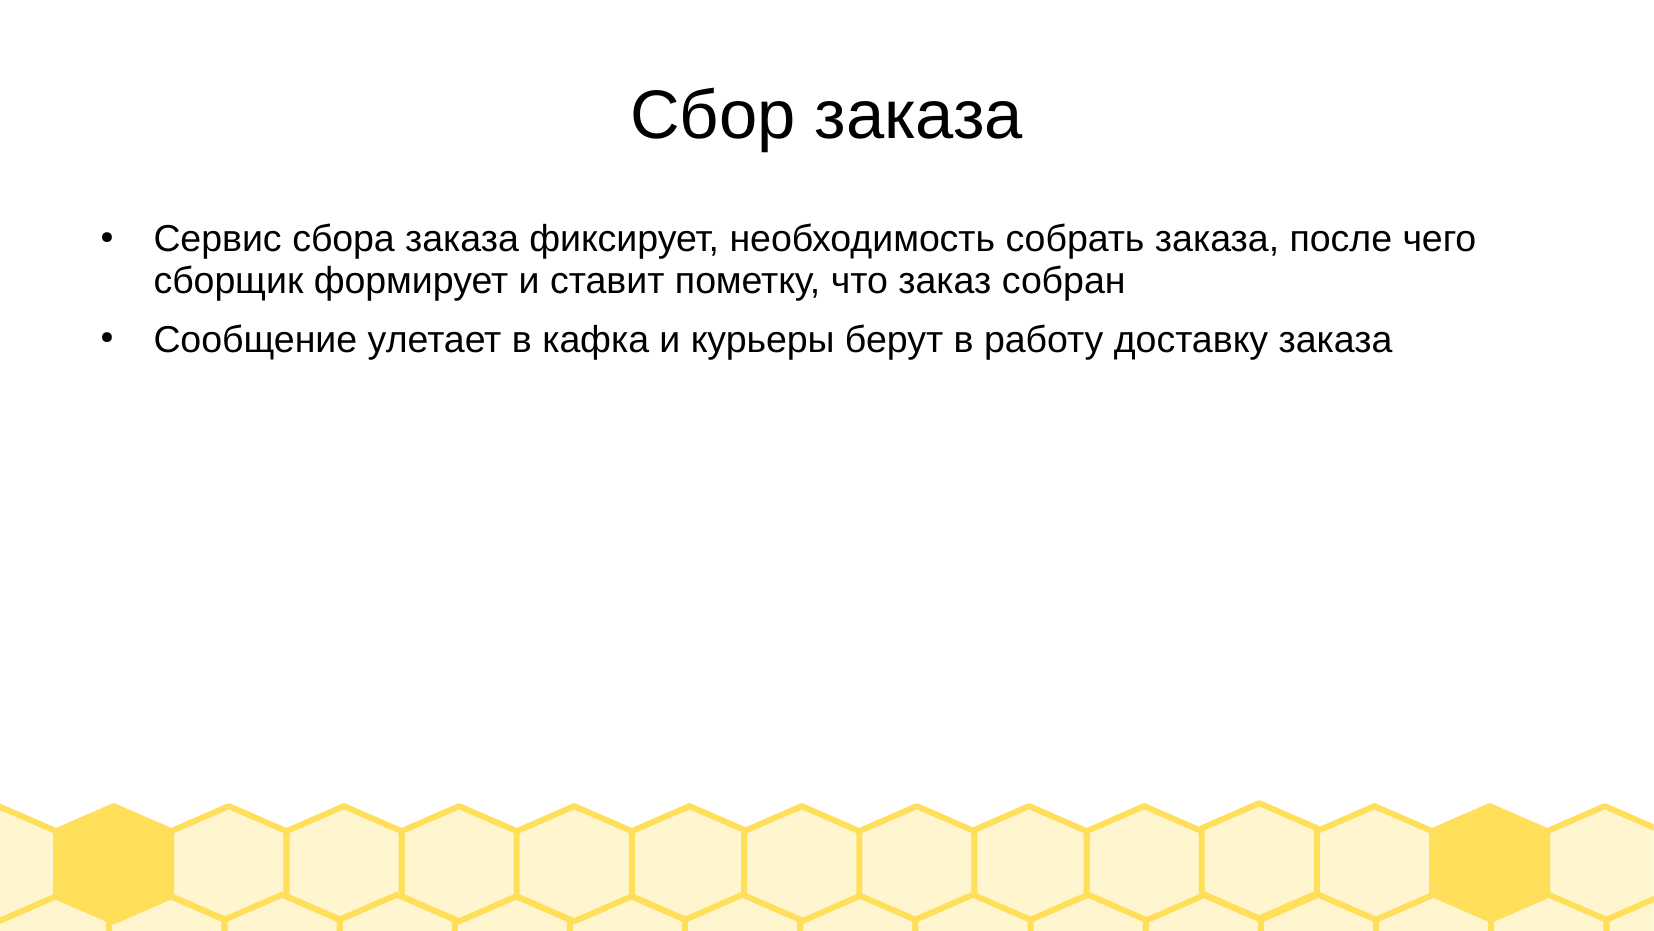

# Сбор заказа
Сервис сбора заказа фиксирует, необходимость собрать заказа, после чего сборщик формирует и ставит пометку, что заказ собран
Сообщение улетает в кафка и курьеры берут в работу доставку заказа